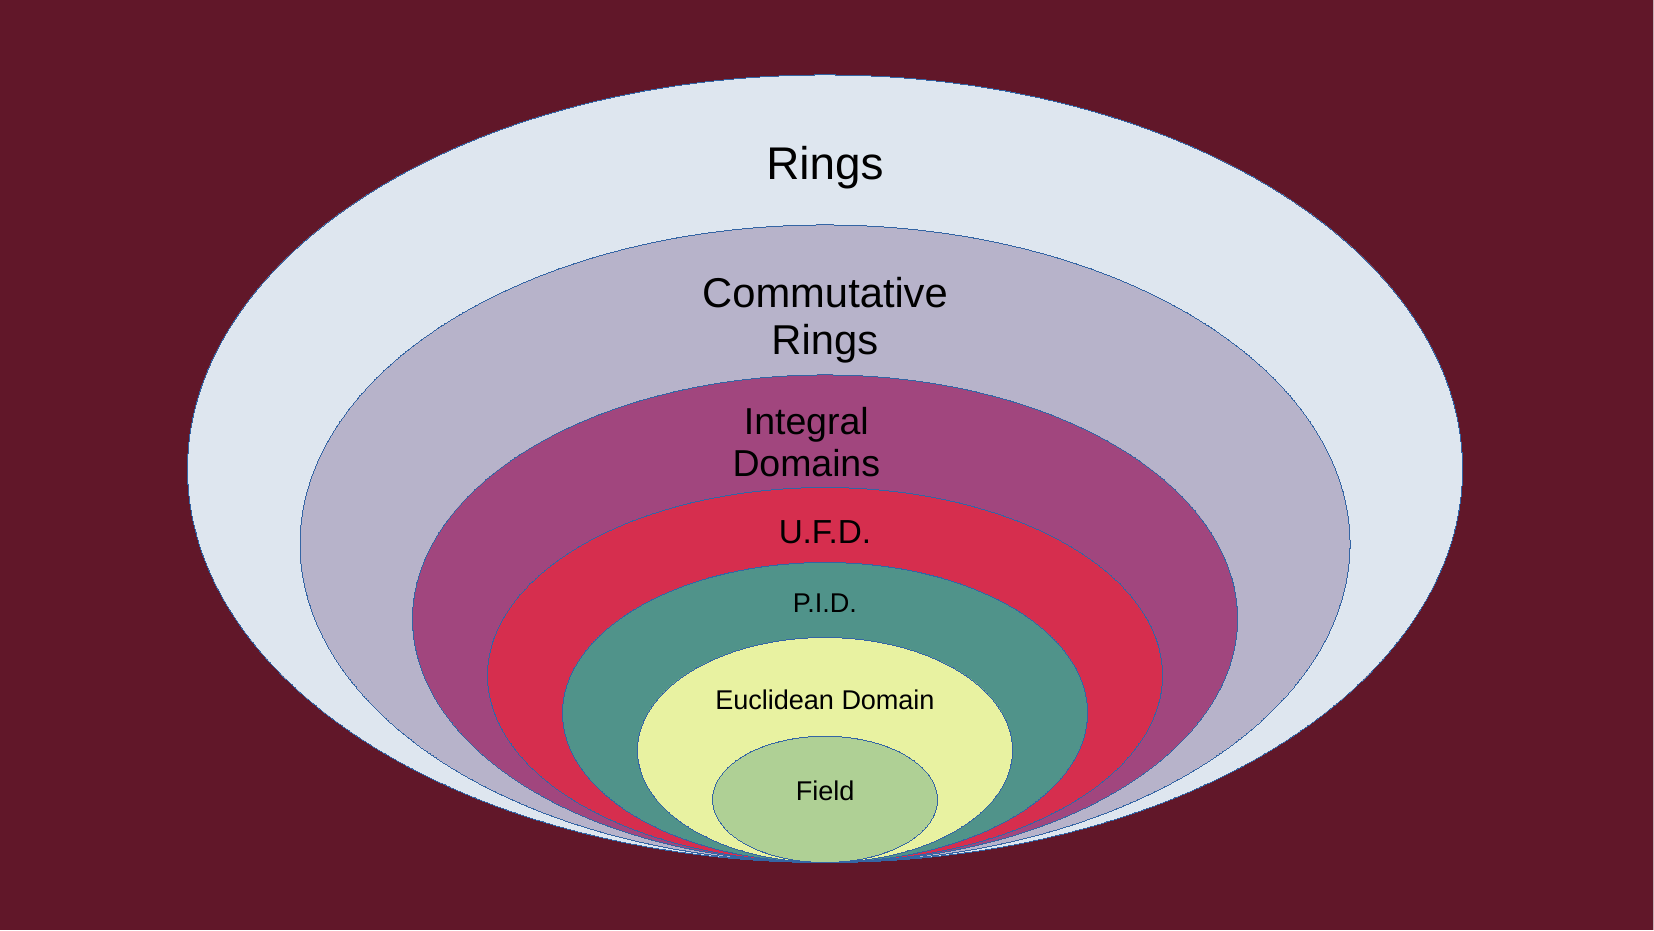

Rings
Commutative Rings
Integral Domains
U.F.D.
P.I.D.
Euclidean Domain
Field